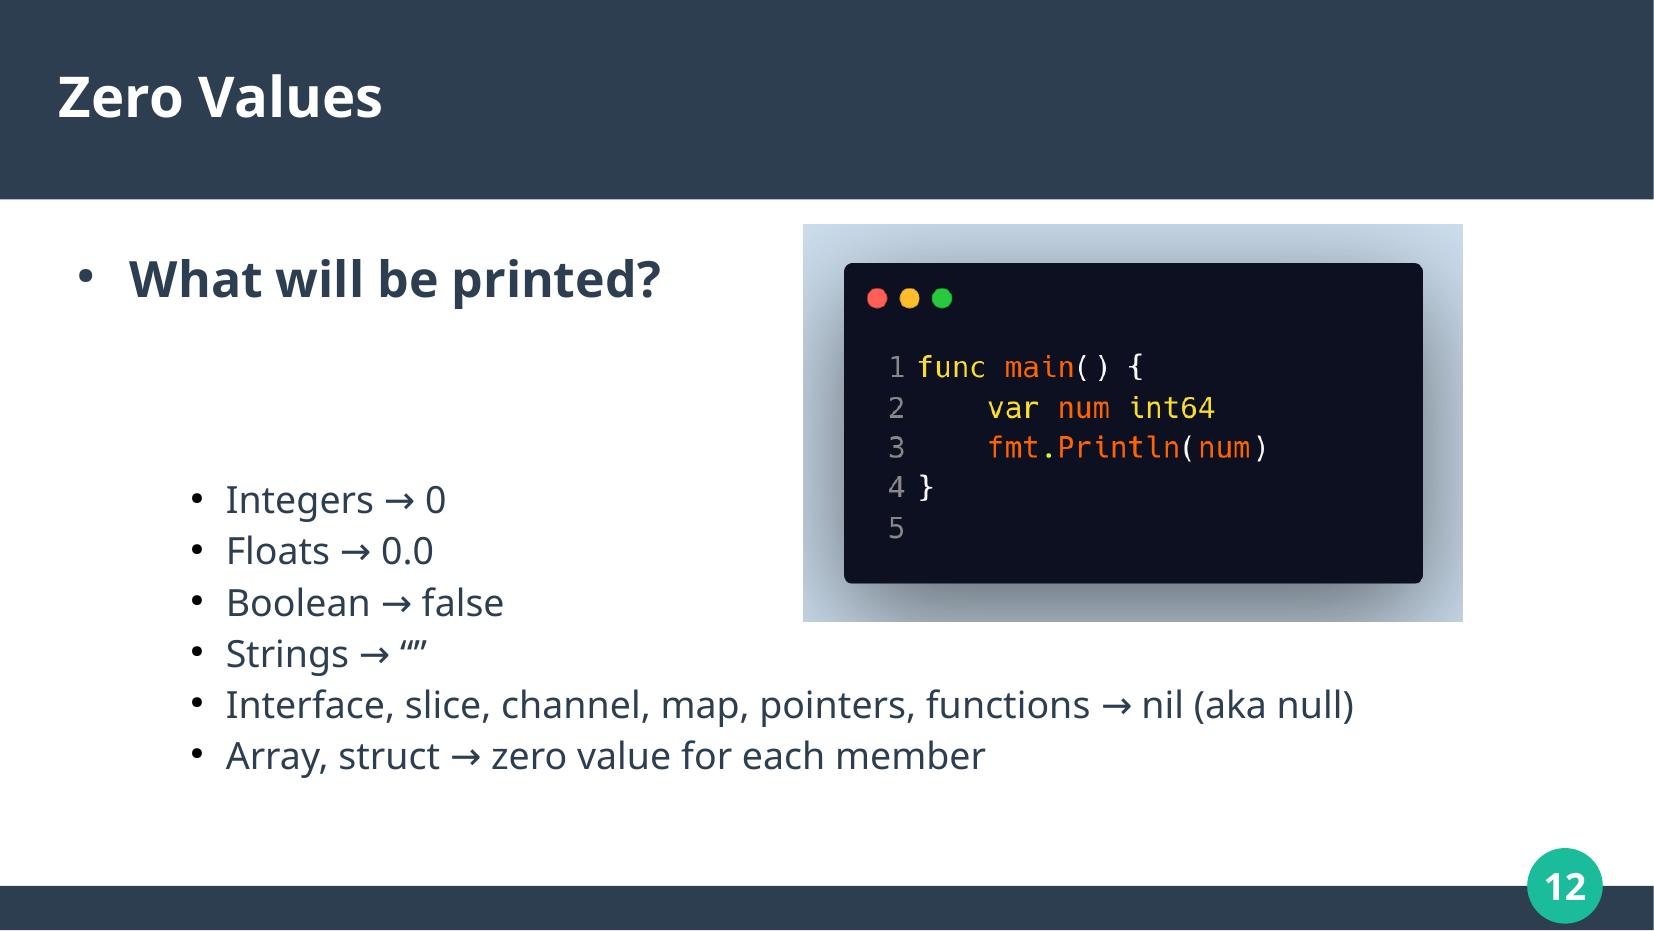

# Zero Values
What will be printed?
Integers → 0
Floats → 0.0
Boolean → false
Strings → “”
Interface, slice, channel, map, pointers, functions → nil (aka null)
Array, struct → zero value for each member